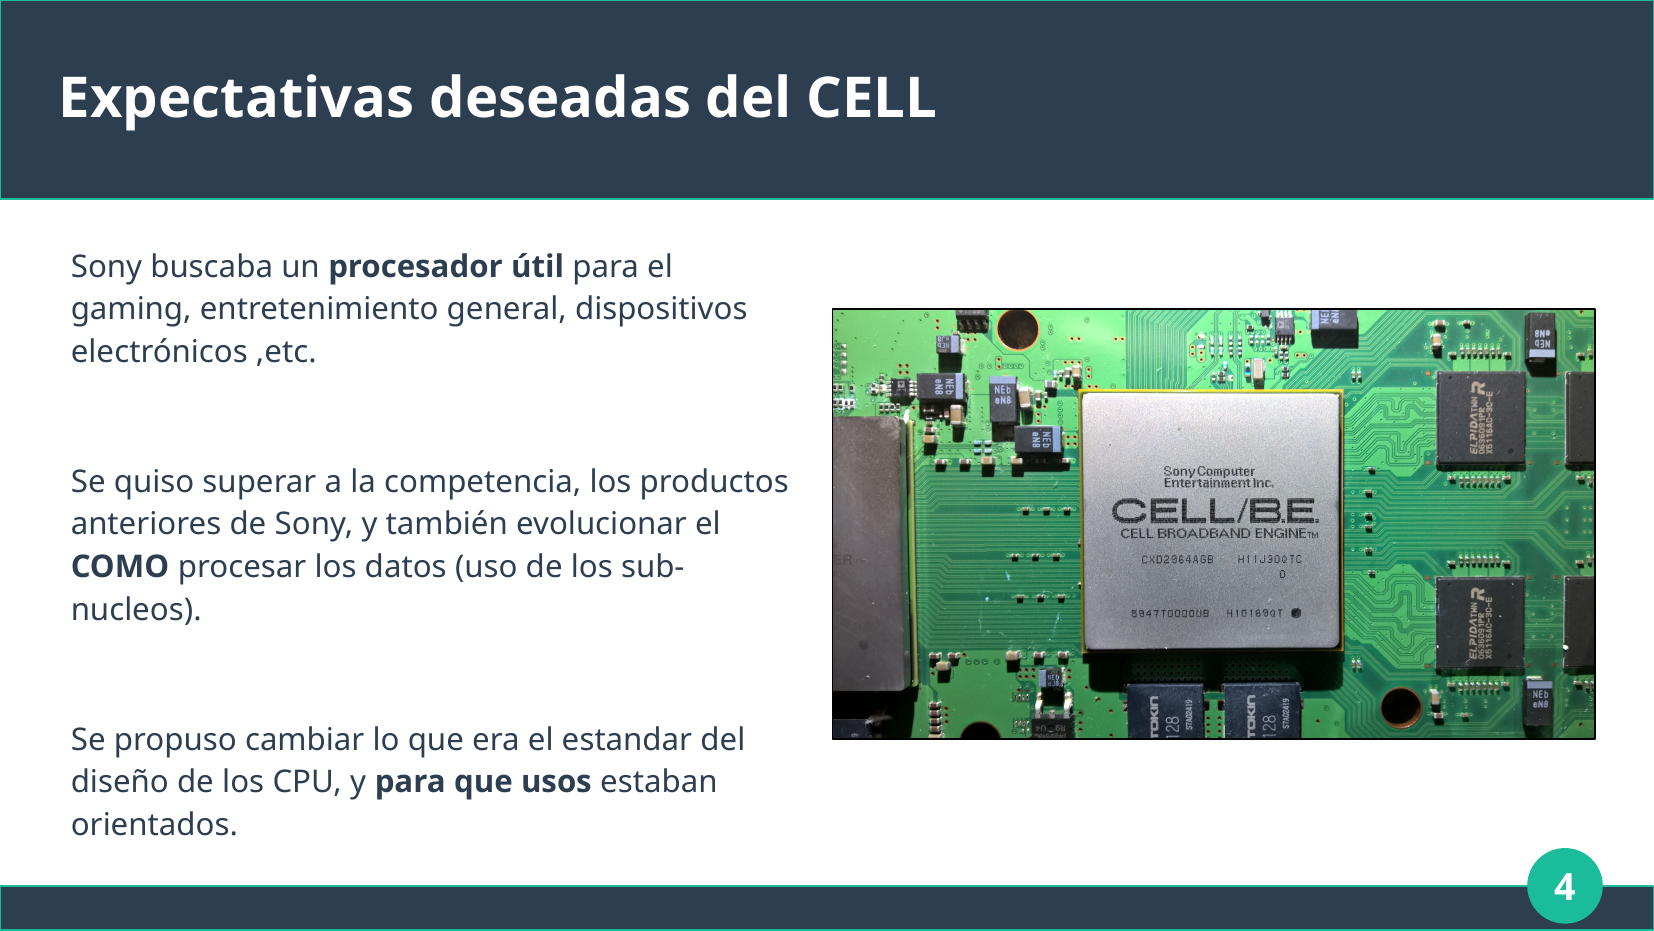

# Expectativas deseadas del CELL
Sony buscaba un procesador útil para el gaming, entretenimiento general, dispositivos electrónicos ,etc.
Se quiso superar a la competencia, los productos anteriores de Sony, y también evolucionar el COMO procesar los datos (uso de los sub-nucleos).
Se propuso cambiar lo que era el estandar del
diseño de los CPU, y para que usos estaban orientados.
4